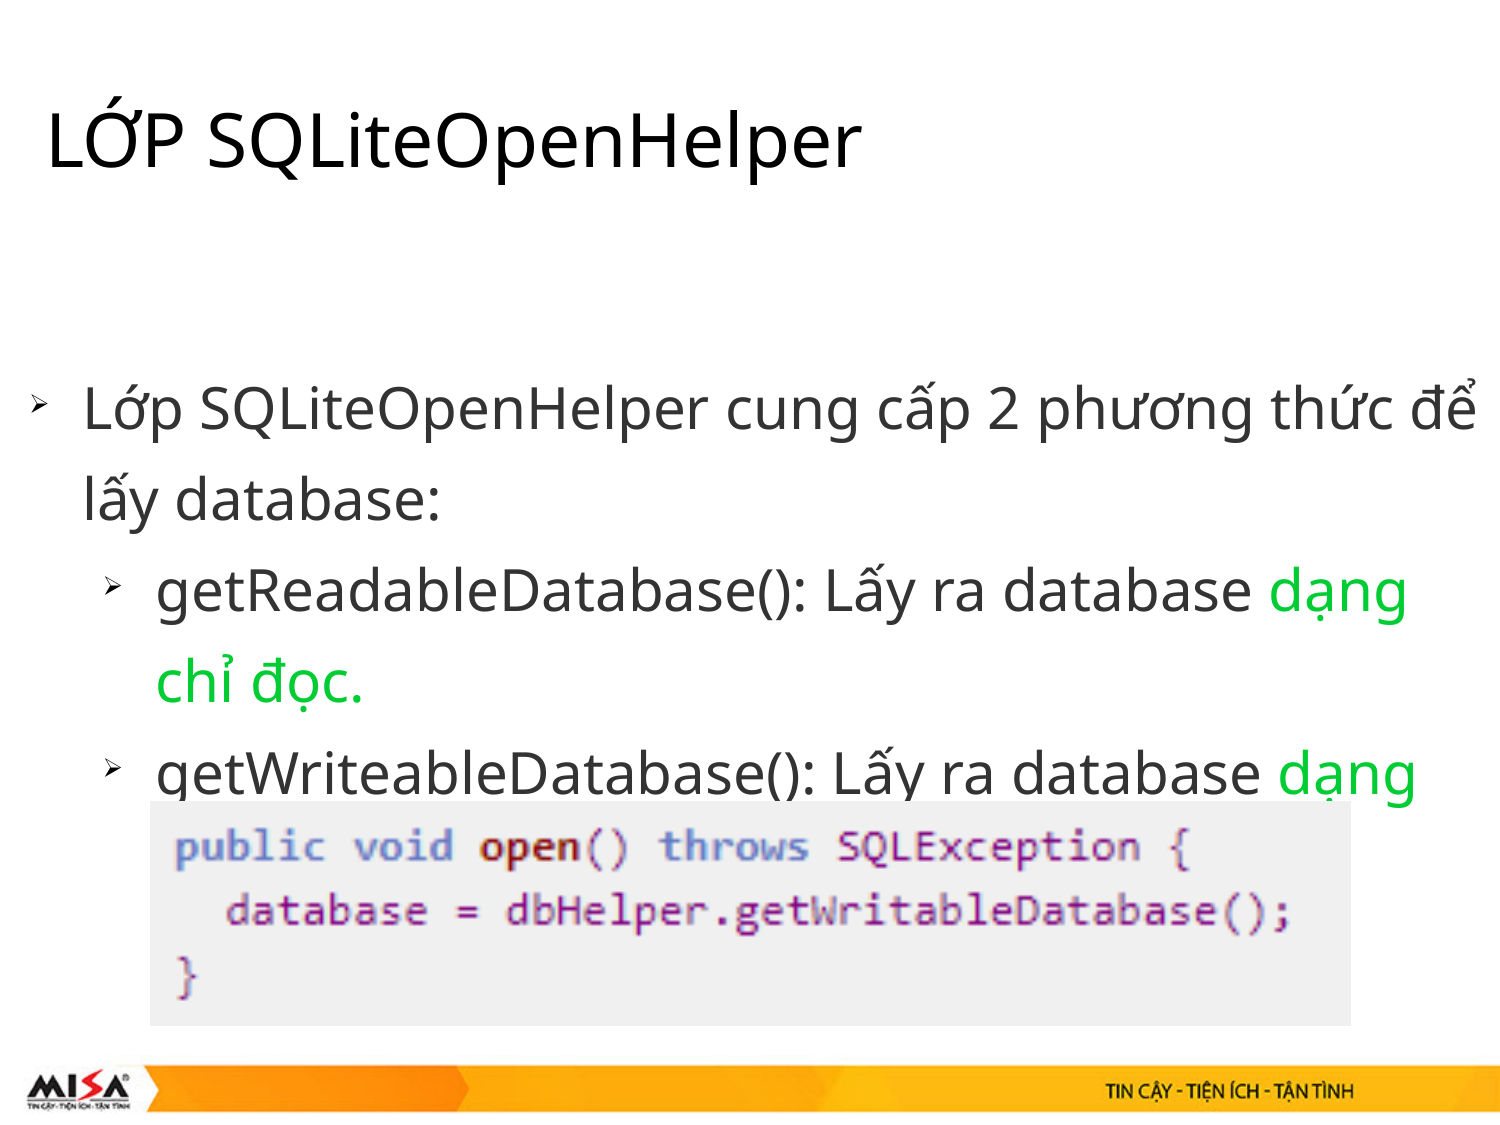

# LỚP SQLiteOpenHelper
Lớp SQLiteOpenHelper cung cấp 2 phương thức để lấy database:
getReadableDatabase(): Lấy ra database dạng chỉ đọc.
getWriteableDatabase(): Lấy ra database dạng ghi được.